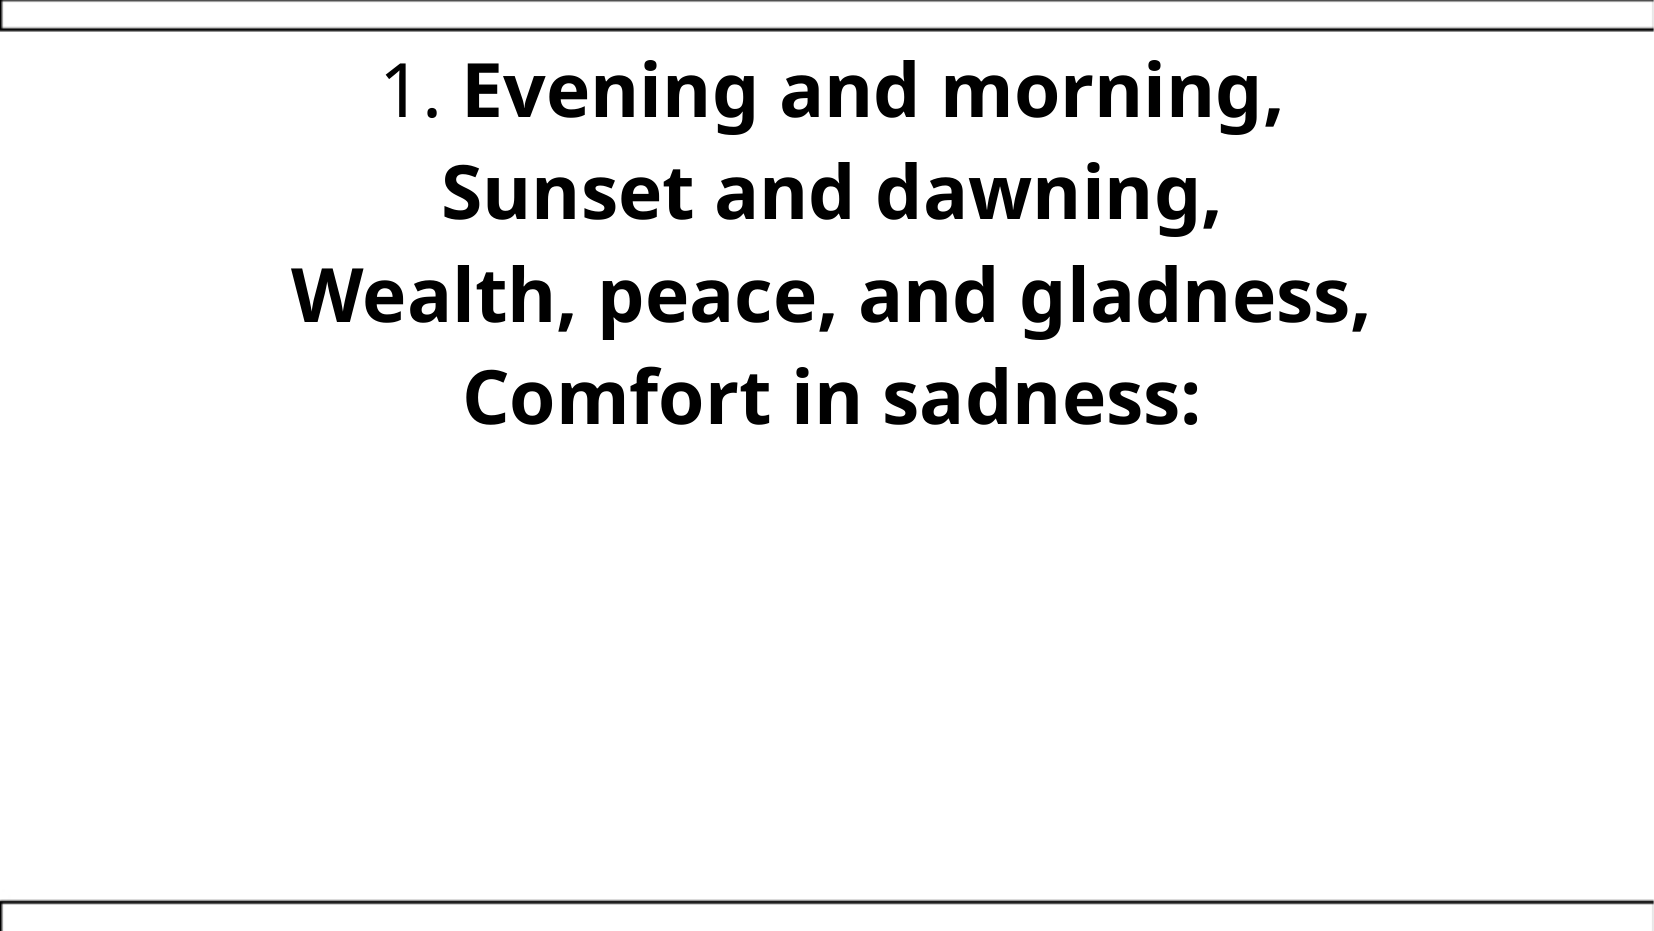

1. Evening and morning,
Sunset and dawning,
Wealth, peace, and gladness,
Comfort in sadness: